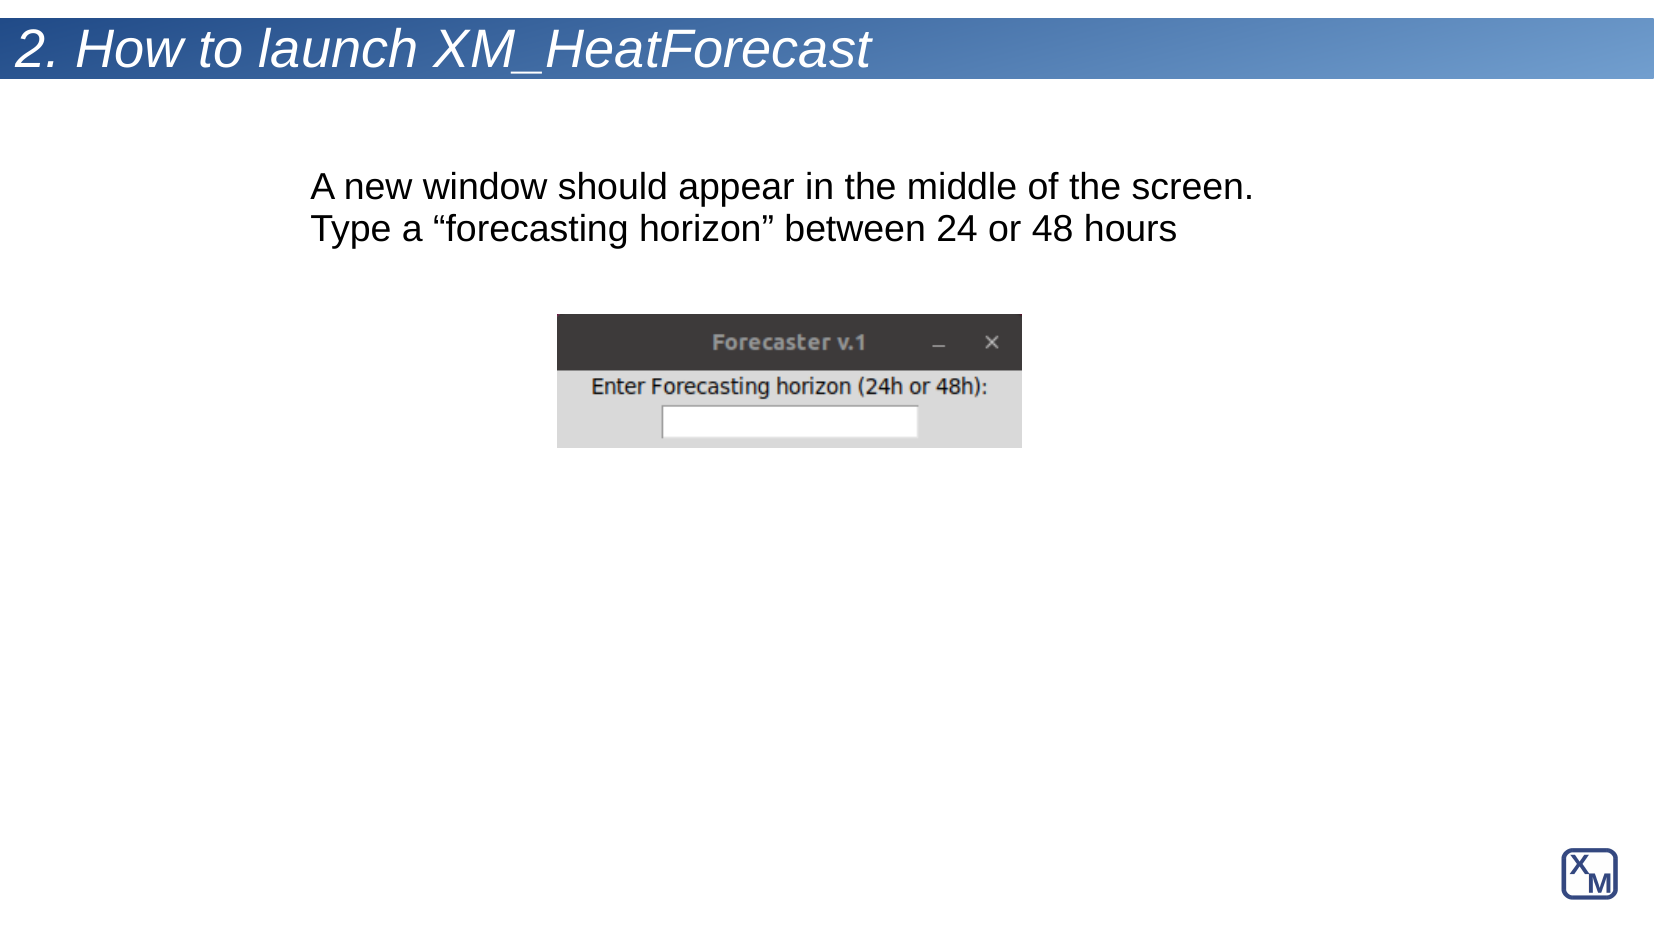

# 2. How to launch XM_HeatForecast
A new window should appear in the middle of the screen.
Type a “forecasting horizon” between 24 or 48 hours
Example